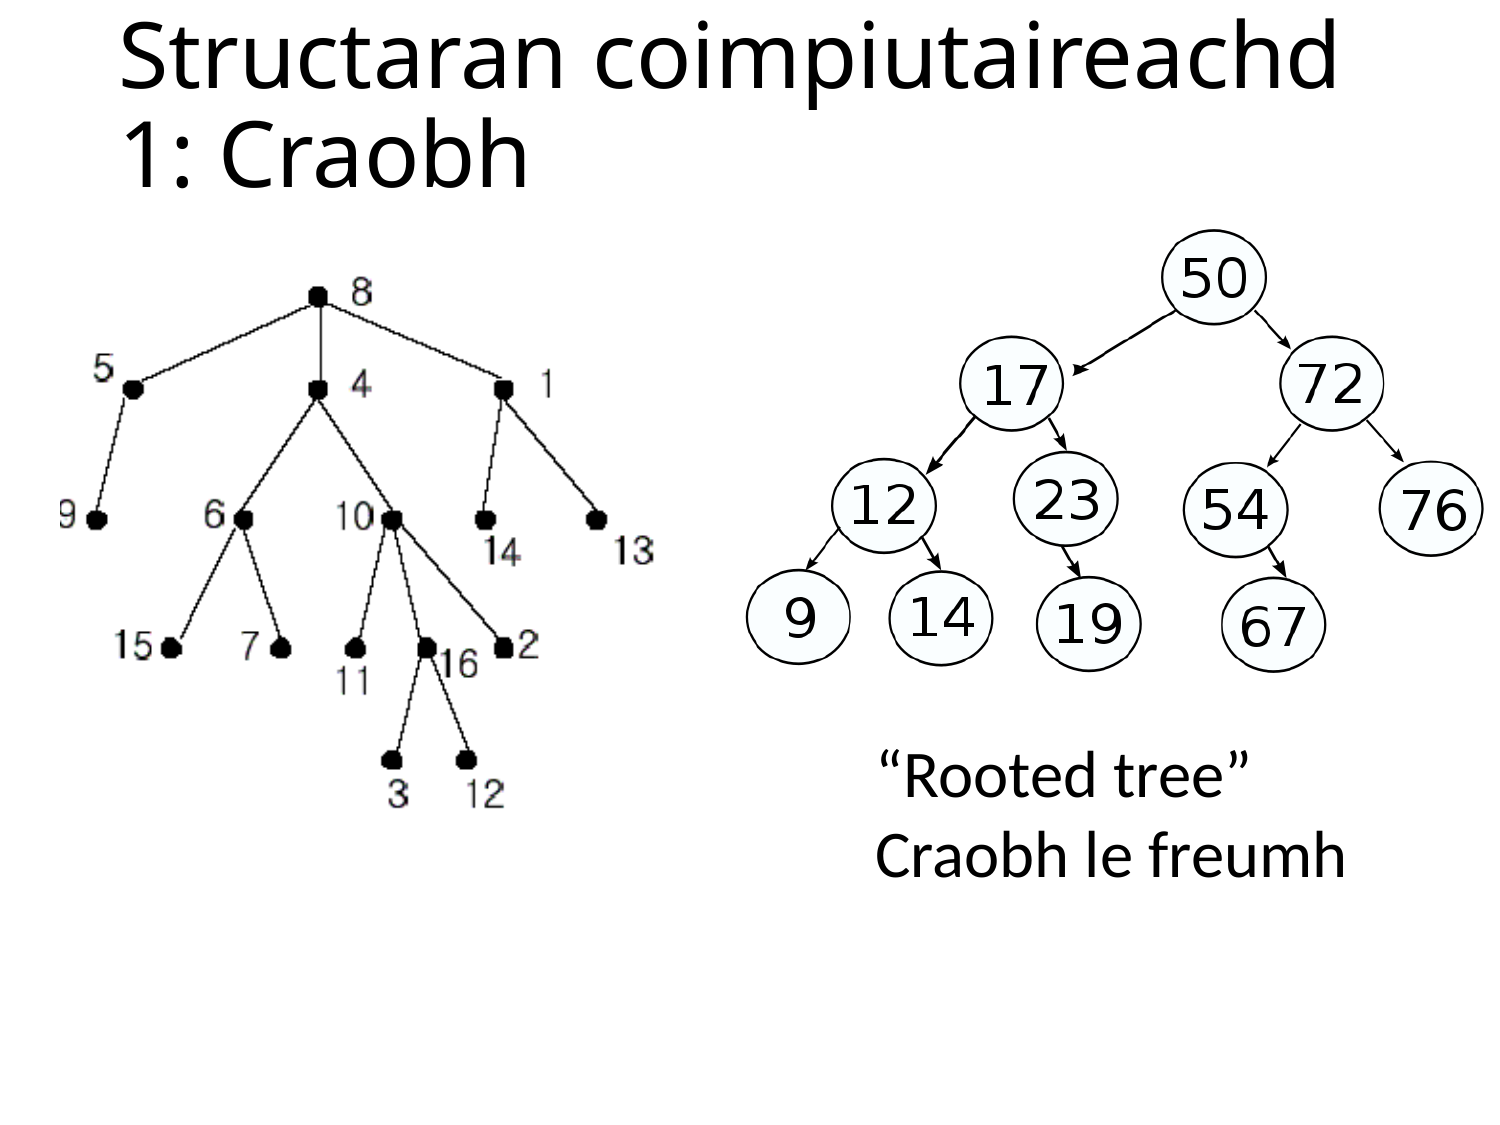

# Structaran coimpiutaireachd 1: Craobh
“Rooted tree”
Craobh le freumh